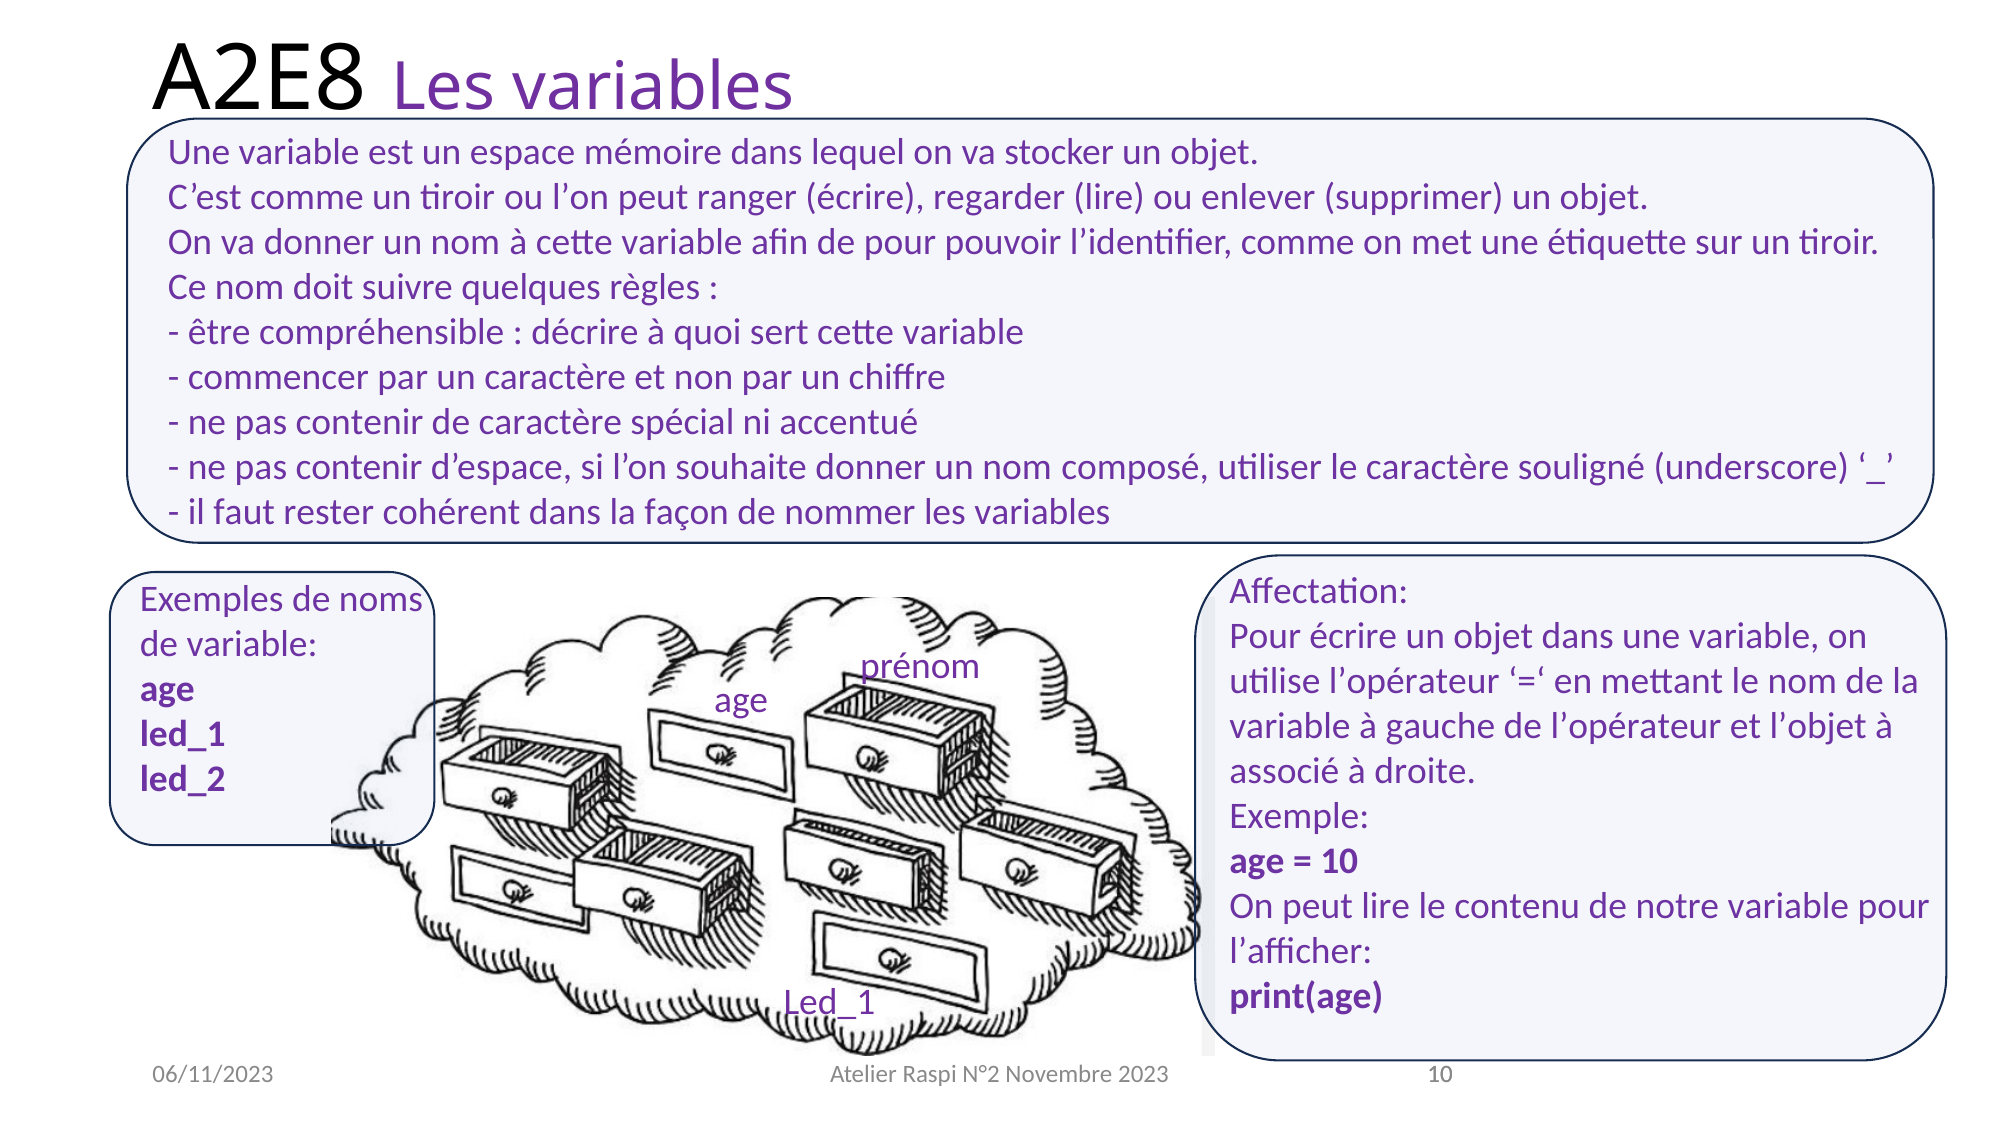

A2E8 Les variables
Une variable est un espace mémoire dans lequel on va stocker un objet.
C’est comme un tiroir ou l’on peut ranger (écrire), regarder (lire) ou enlever (supprimer) un objet.
On va donner un nom à cette variable afin de pour pouvoir l’identifier, comme on met une étiquette sur un tiroir.
Ce nom doit suivre quelques règles :
- être compréhensible : décrire à quoi sert cette variable
- commencer par un caractère et non par un chiffre
- ne pas contenir de caractère spécial ni accentué
- ne pas contenir d’espace, si l’on souhaite donner un nom composé, utiliser le caractère souligné (underscore) ‘_’
- il faut rester cohérent dans la façon de nommer les variables
Affectation:
Pour écrire un objet dans une variable, on utilise l’opérateur ‘=‘ en mettant le nom de la variable à gauche de l’opérateur et l’objet à associé à droite.
Exemple:
age = 10
On peut lire le contenu de notre variable pour l’afficher:
print(age)
Exemples de noms
de variable:
age
led_1
led_2
prénom
age
Led_1
06/11/2023
Atelier Raspi N°2 Novembre 2023